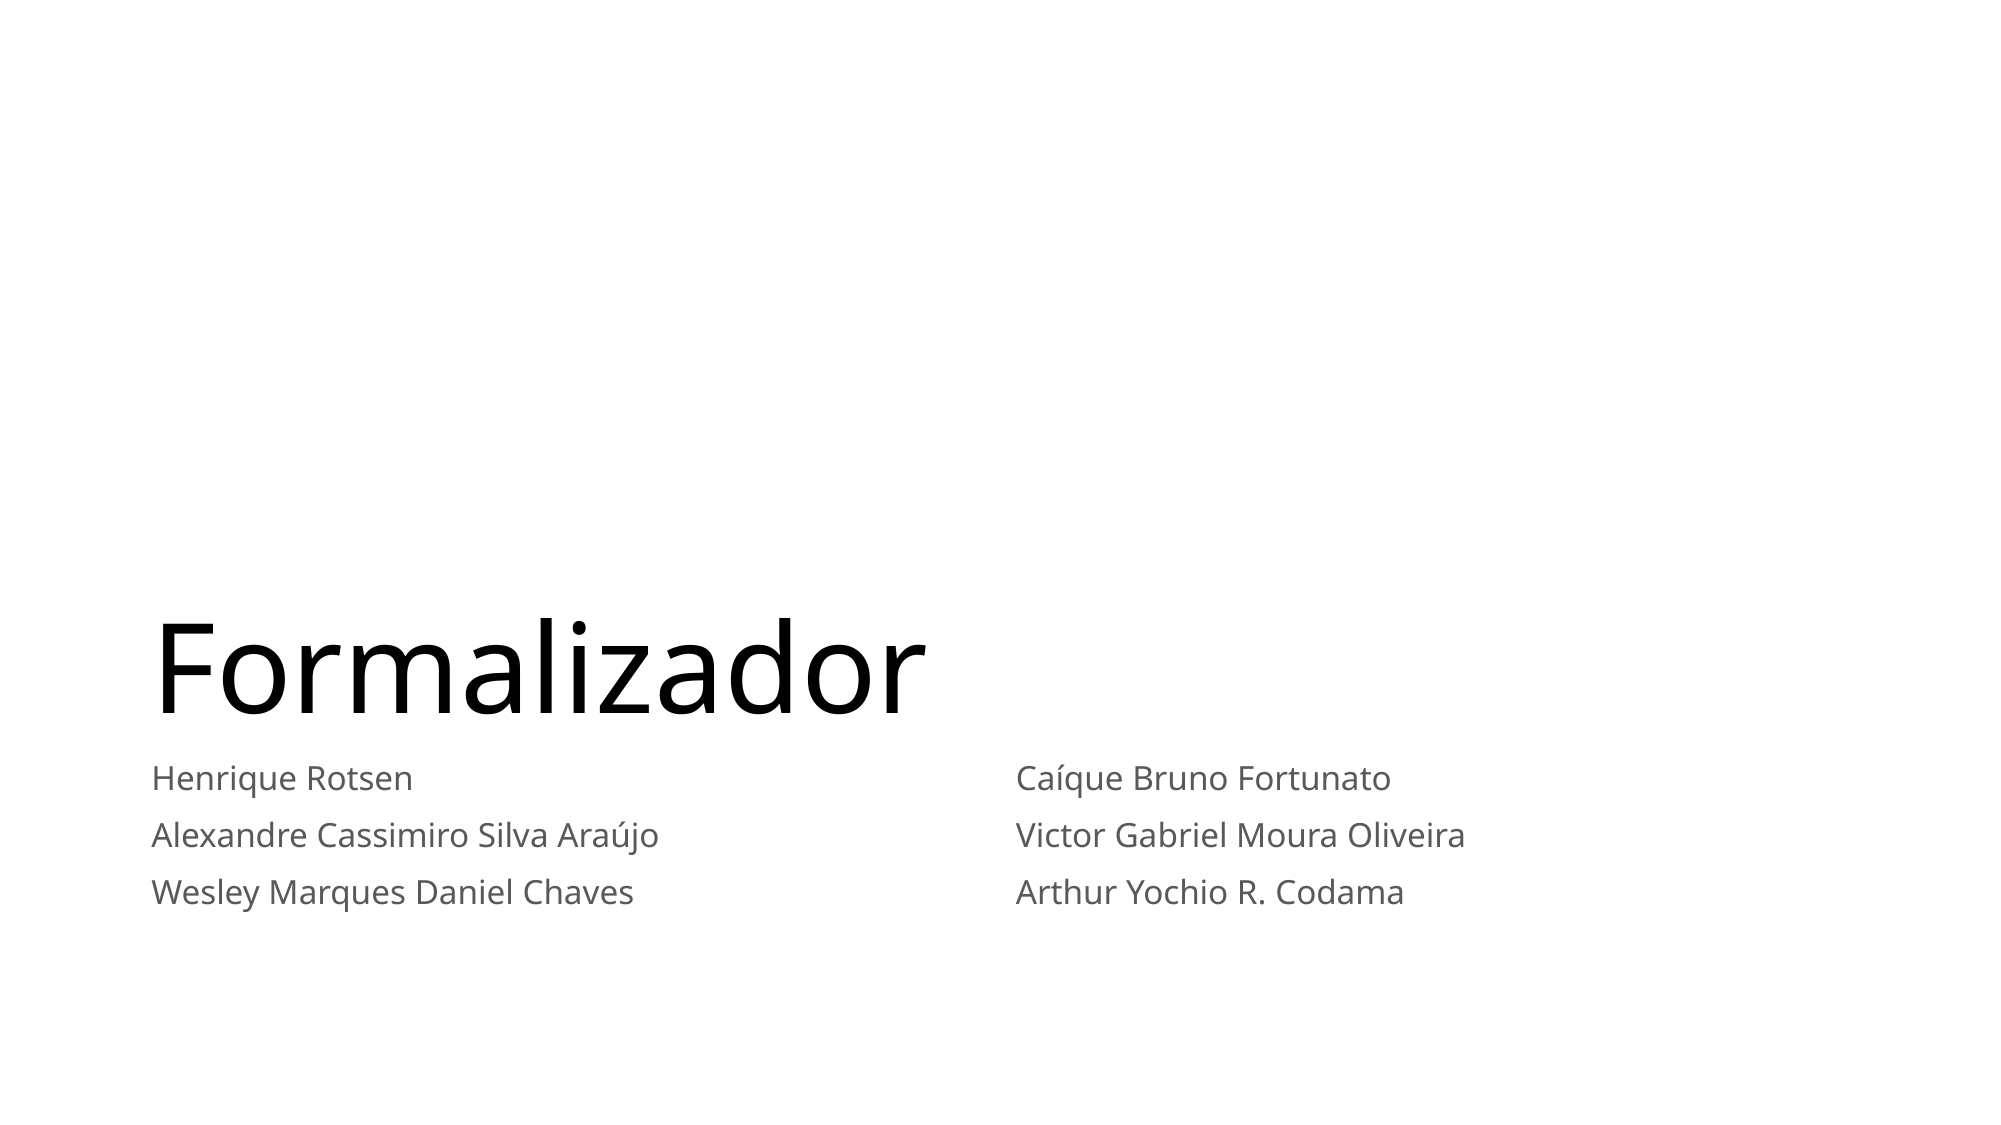

# Formalizador
Henrique Rotsen
Alexandre Cassimiro Silva Araújo
Wesley Marques Daniel Chaves
Caíque Bruno Fortunato
Victor Gabriel Moura Oliveira
Arthur Yochio R. Codama